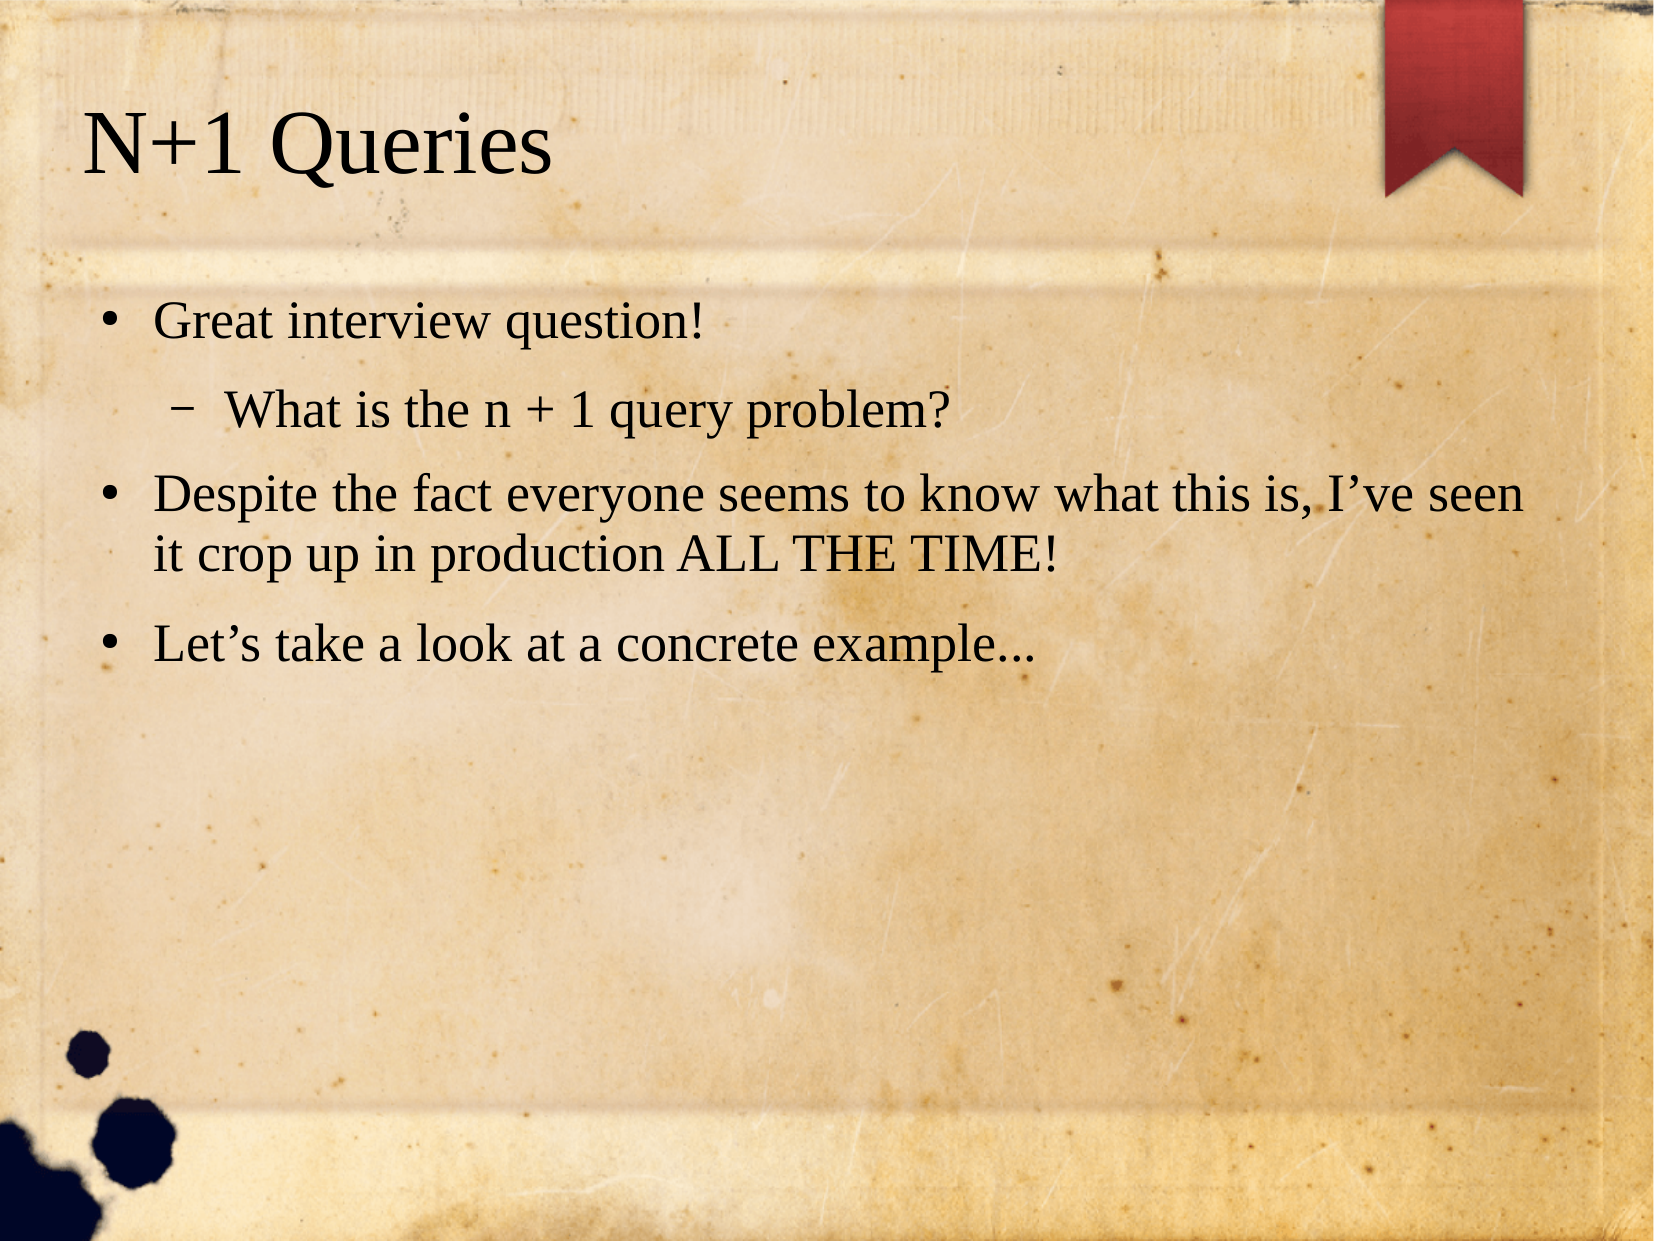

# N+1 Queries
Great interview question!
What is the n + 1 query problem?
Despite the fact everyone seems to know what this is, I’ve seen it crop up in production ALL THE TIME!
Let’s take a look at a concrete example...